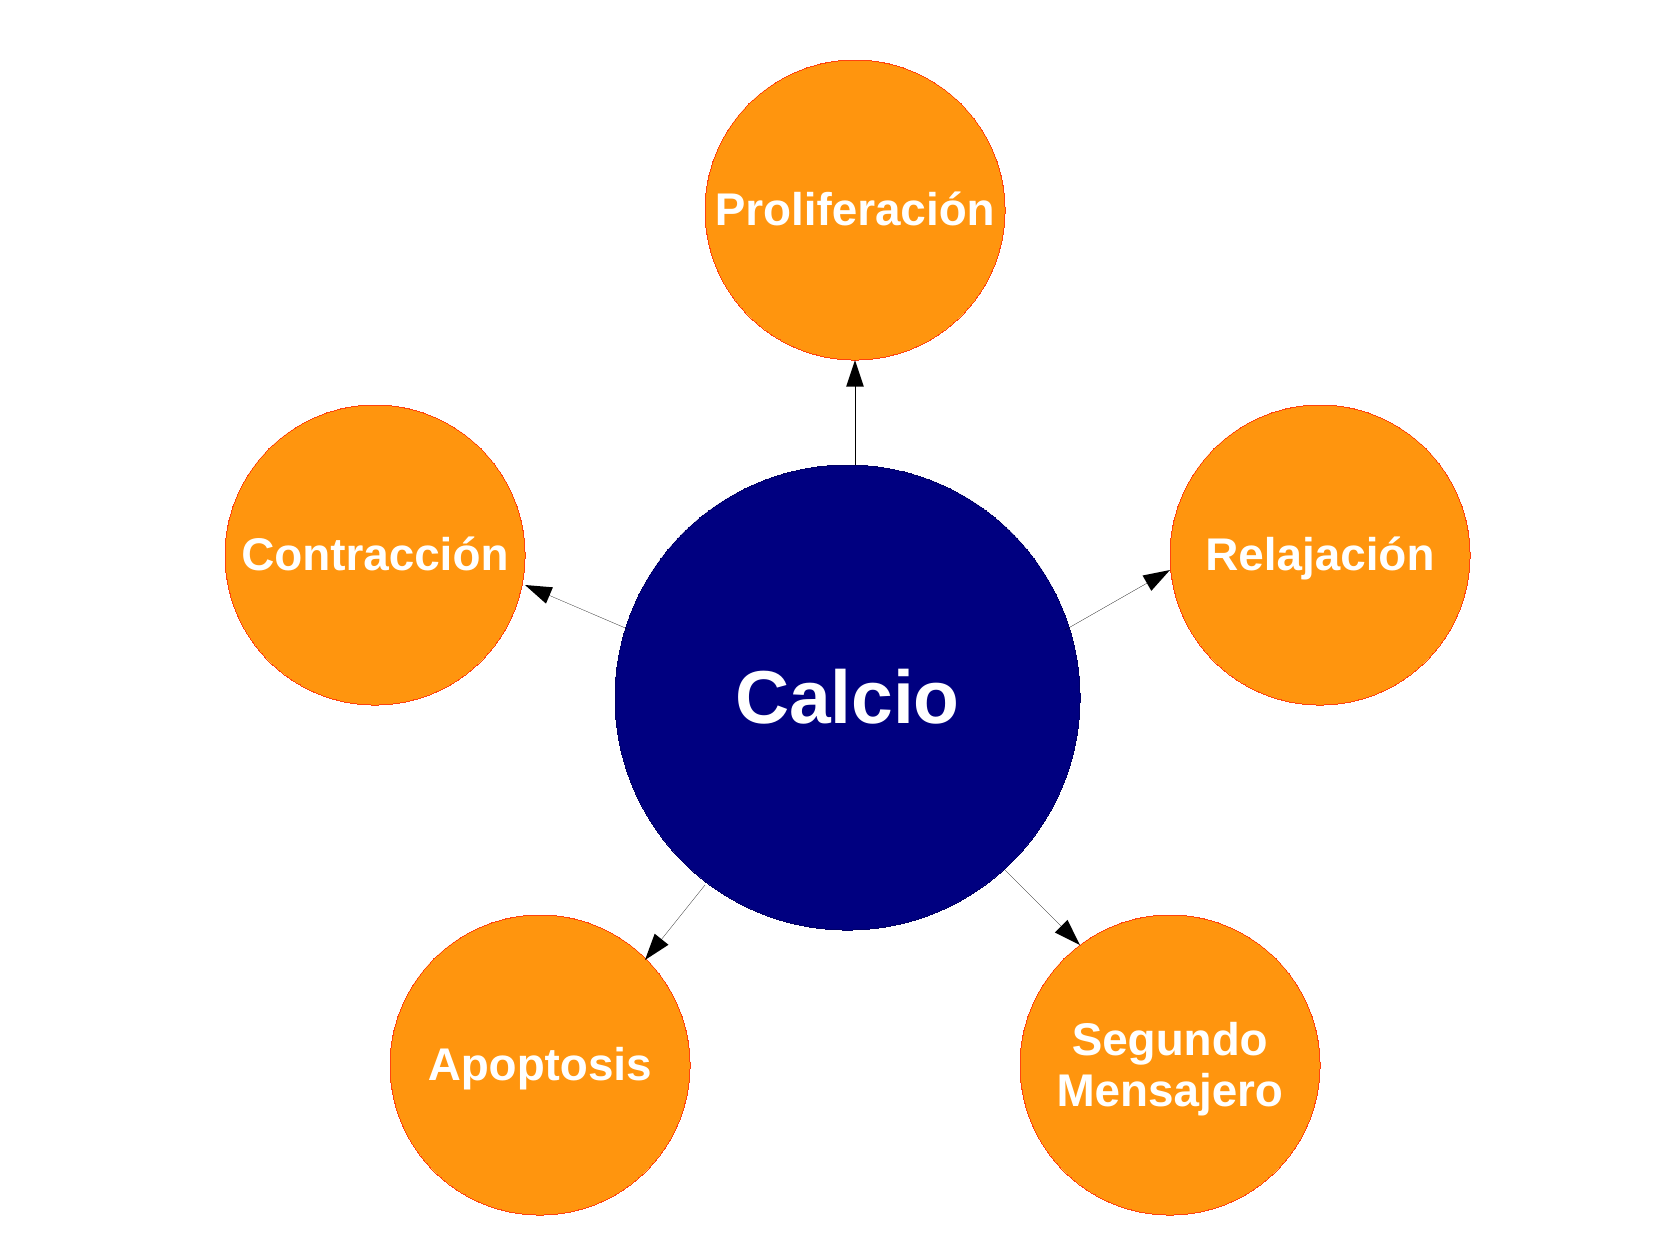

Proliferación
Contracción
Relajación
Calcio
Apoptosis
Segundo
Mensajero